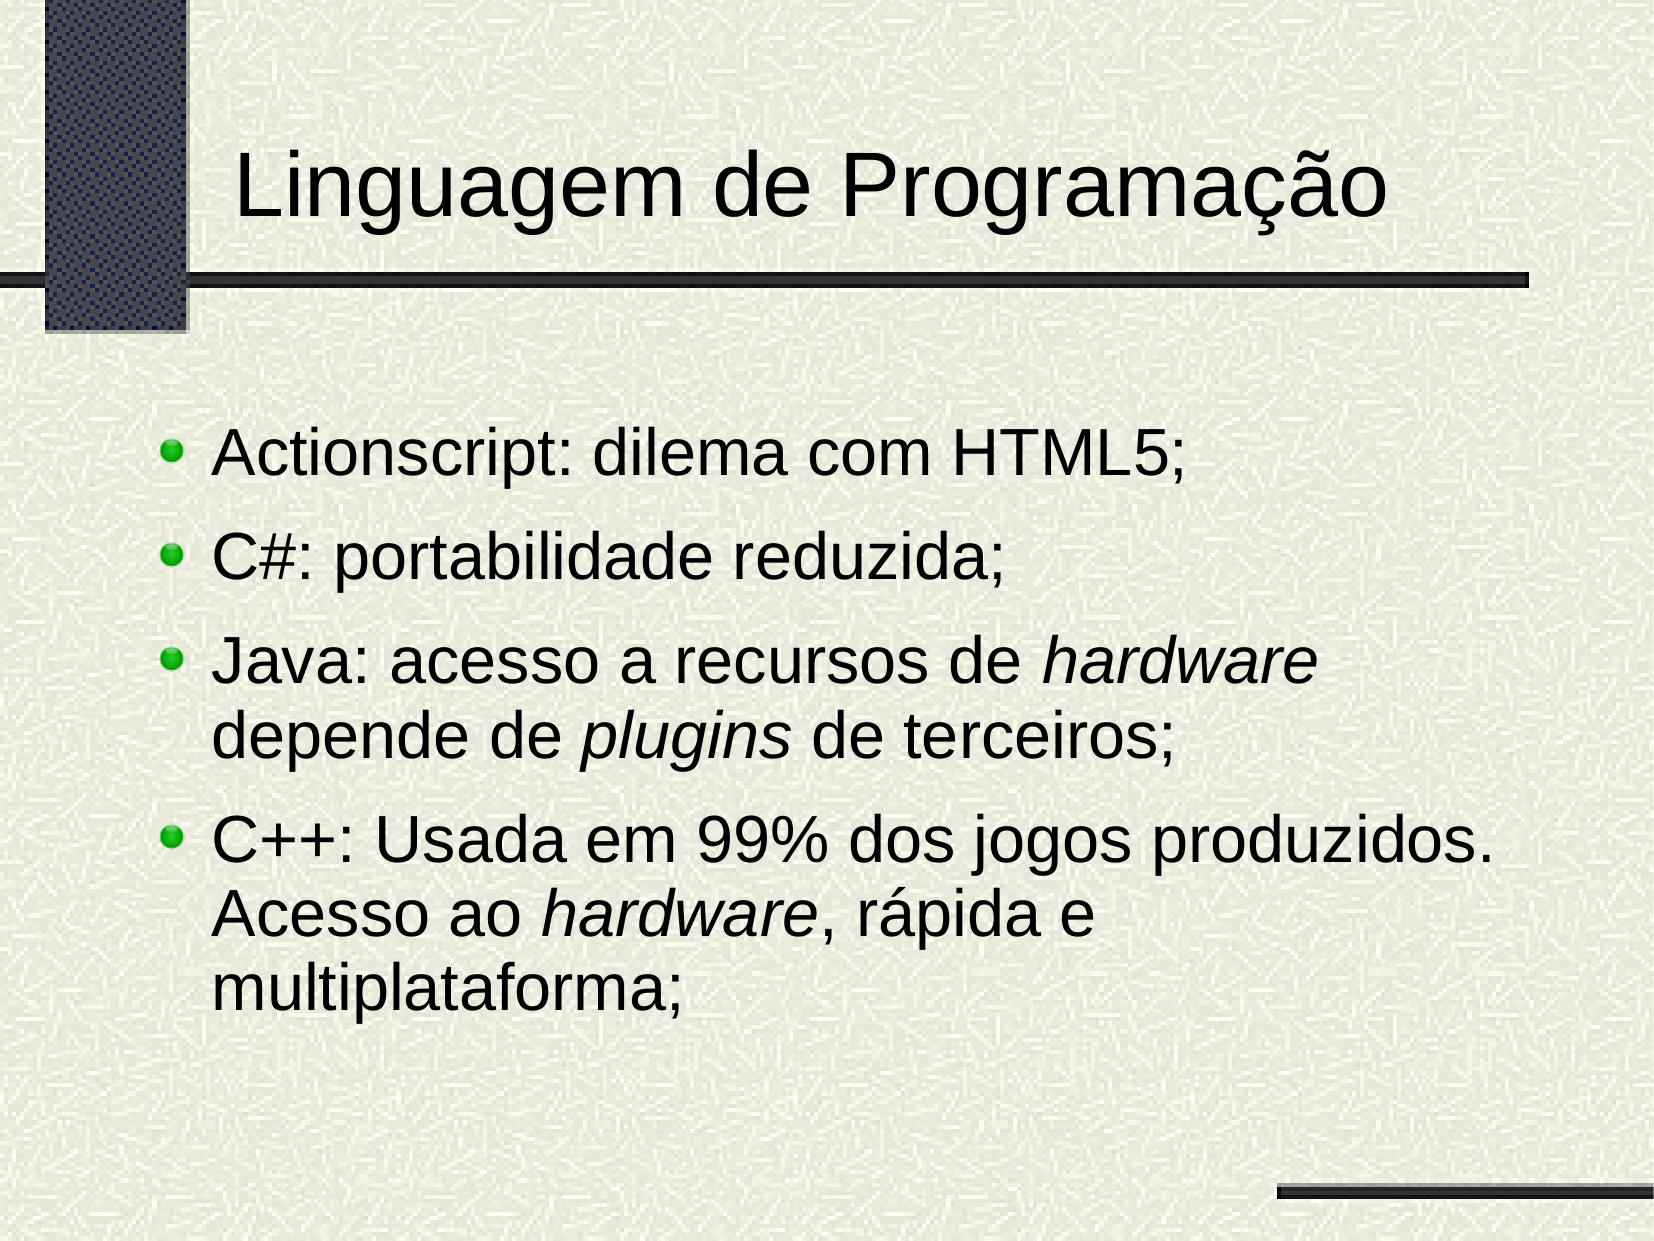

Linguagem de Programação
Actionscript: dilema com HTML5;
C#: portabilidade reduzida;
Java: acesso a recursos de hardware depende de plugins de terceiros;
C++: Usada em 99% dos jogos produzidos. Acesso ao hardware, rápida e multiplataforma;